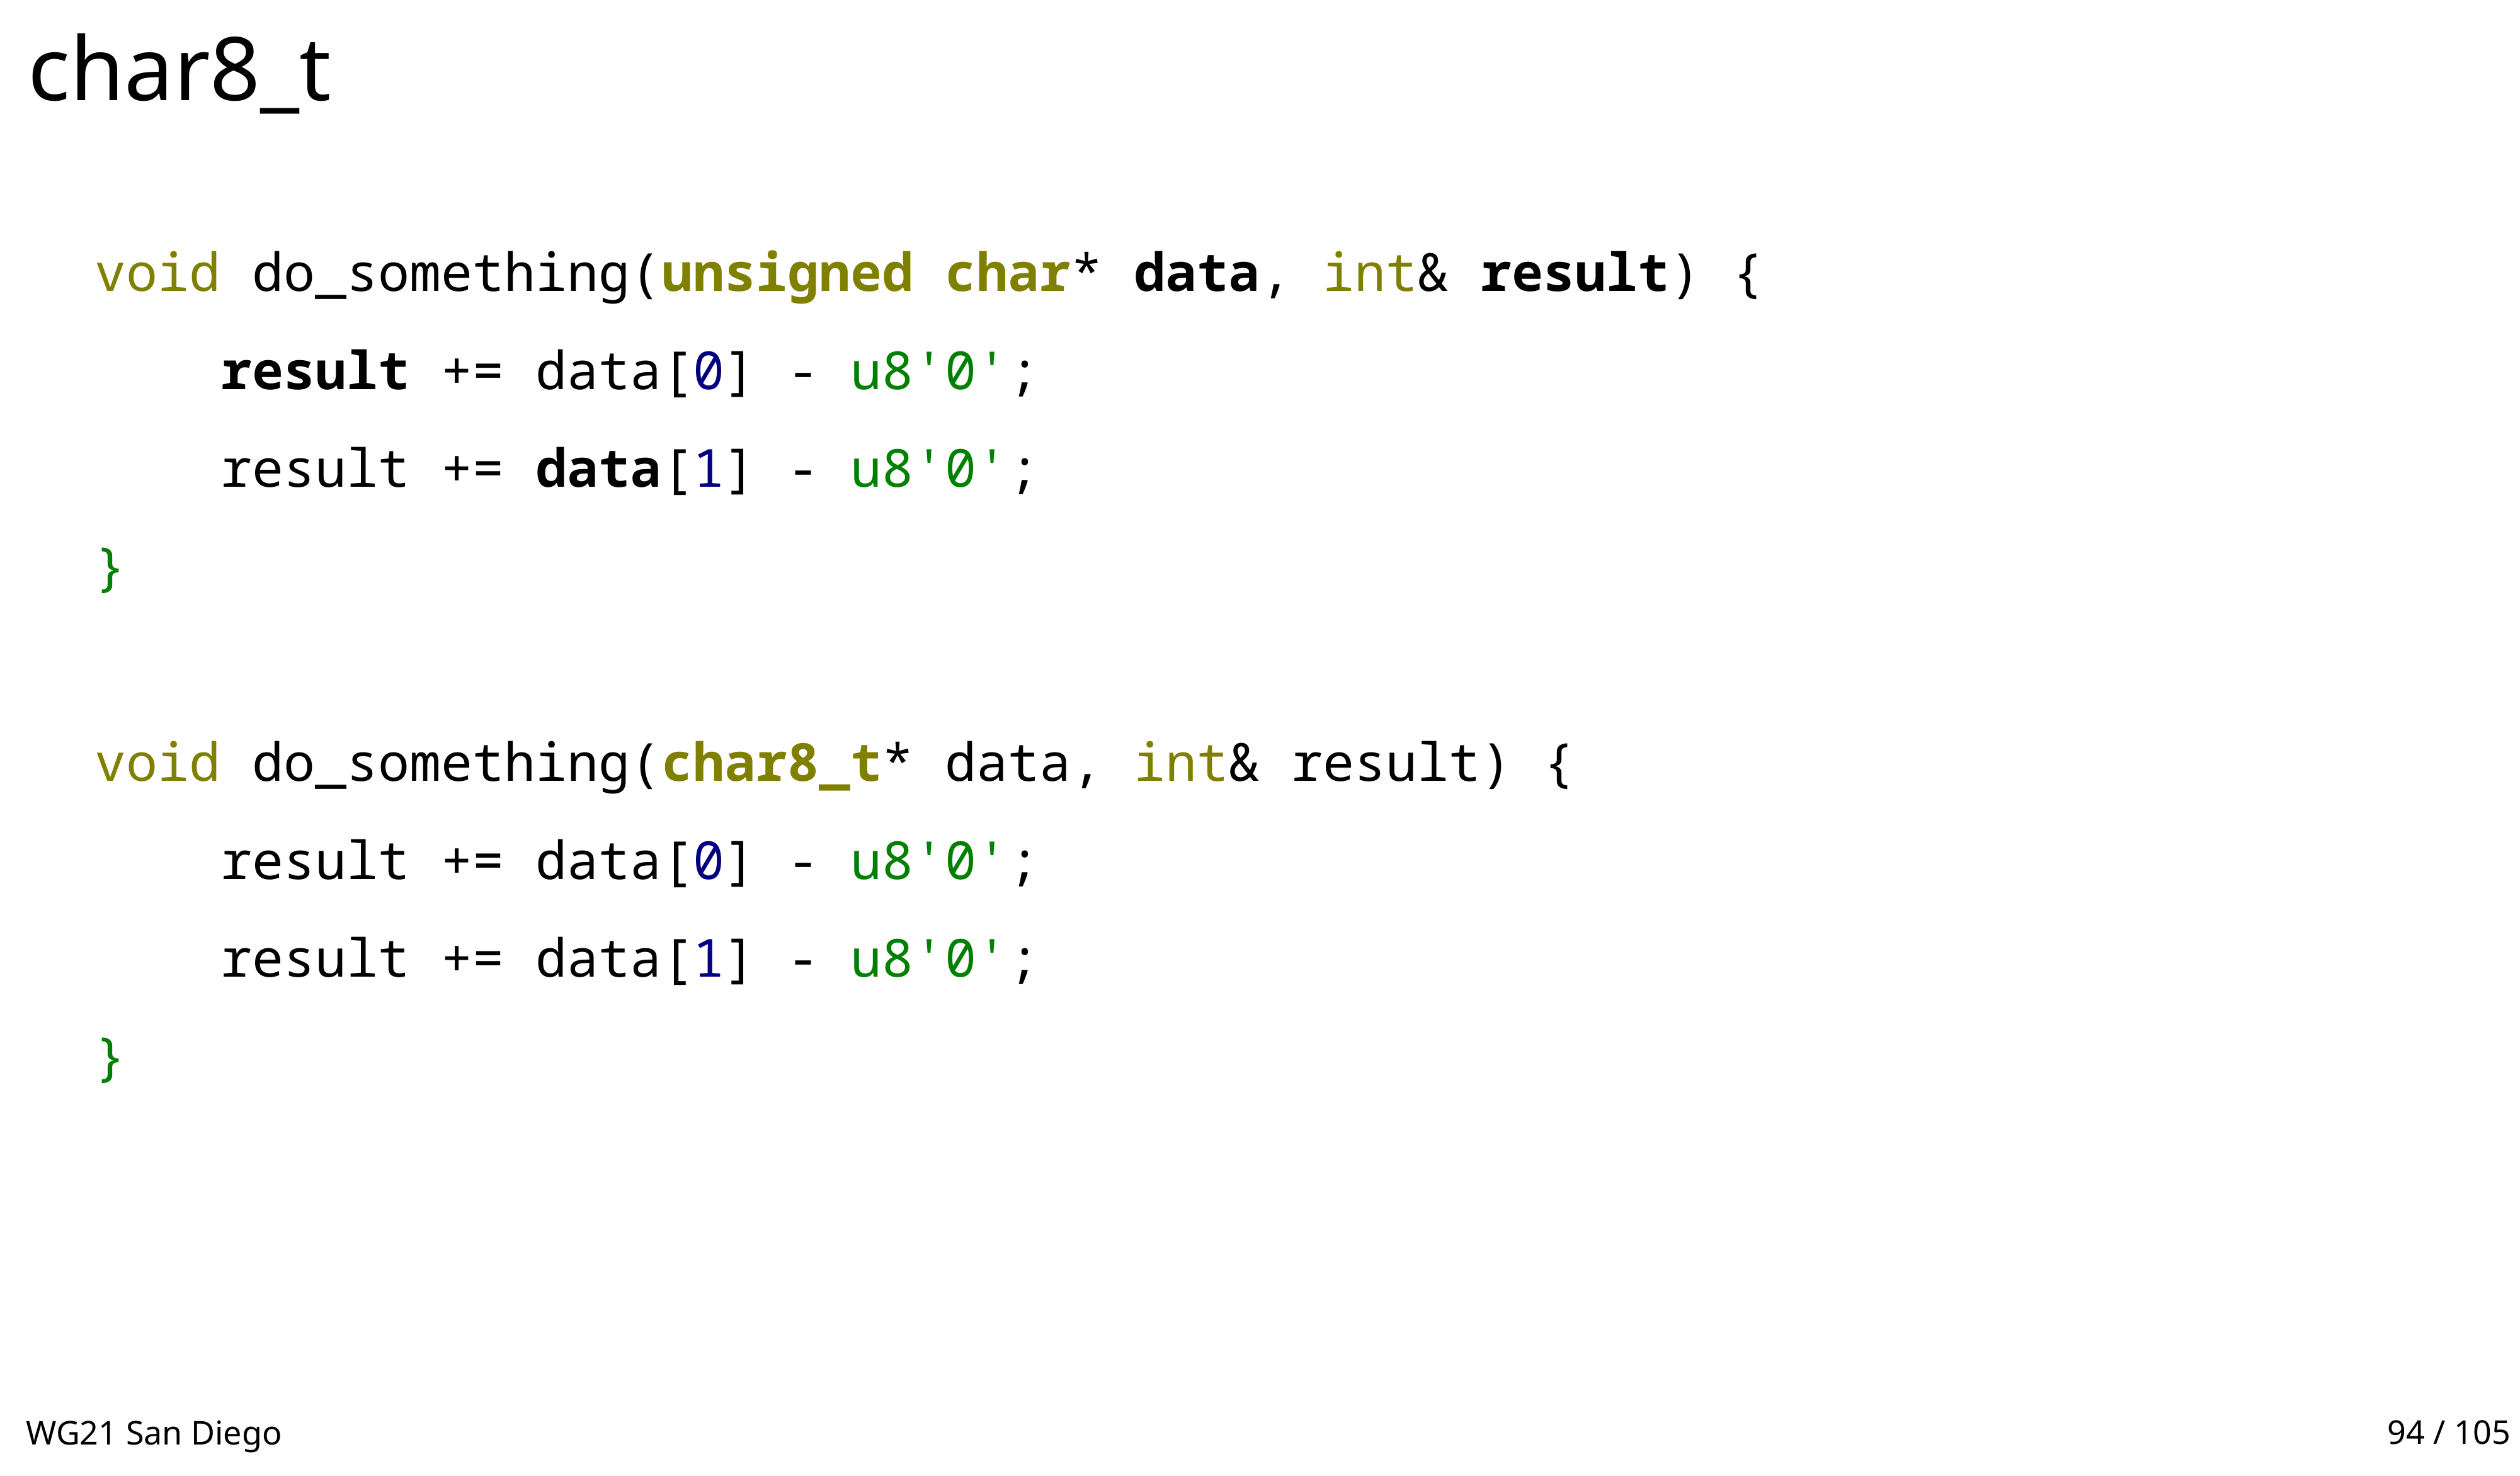

# char8_t
void do_something(unsigned char* data, int& result) {
 result += data[0] - u8'0';
 result += data[1] - u8'0';
}
void do_something(char8_t* data, int& result) {
 result += data[0] - u8'0';
 result += data[1] - u8'0';
}
WG21 San Diego